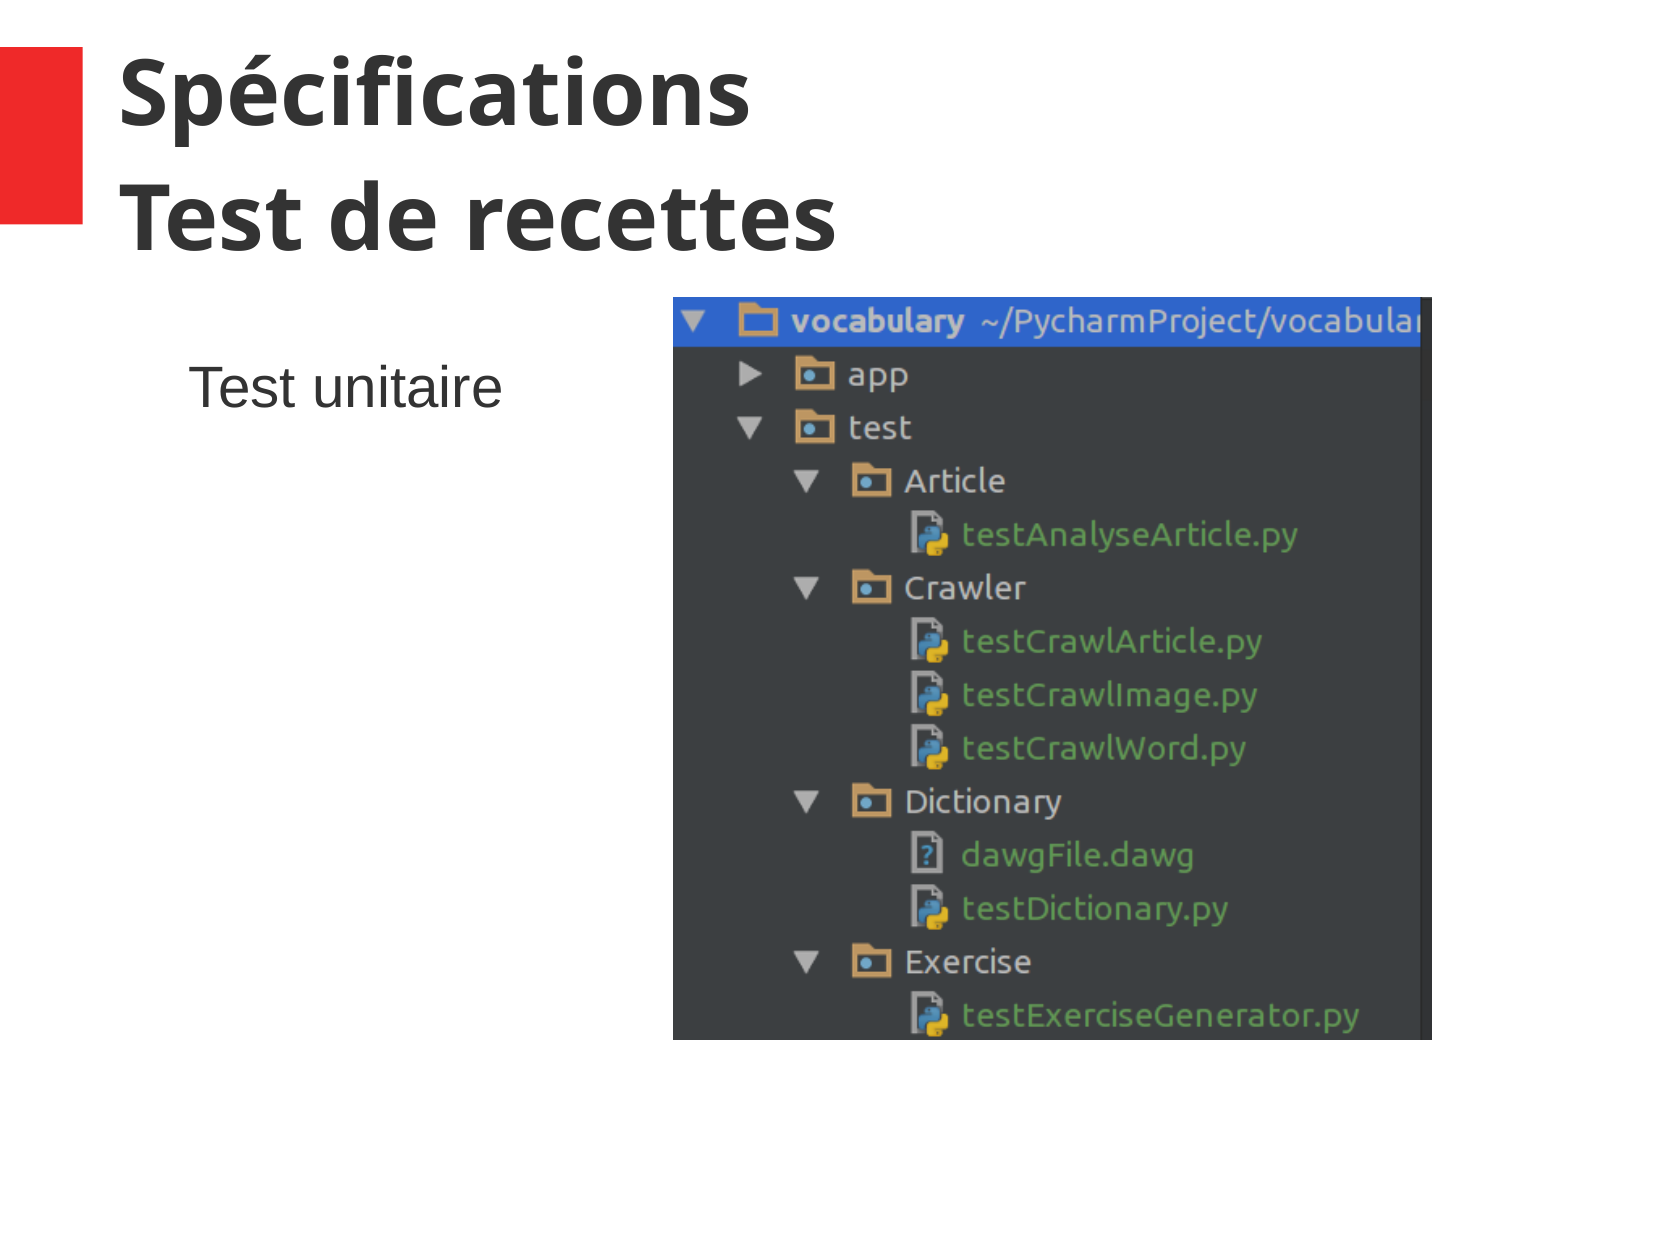

# Spécifications Test de recettes
Test unitaire